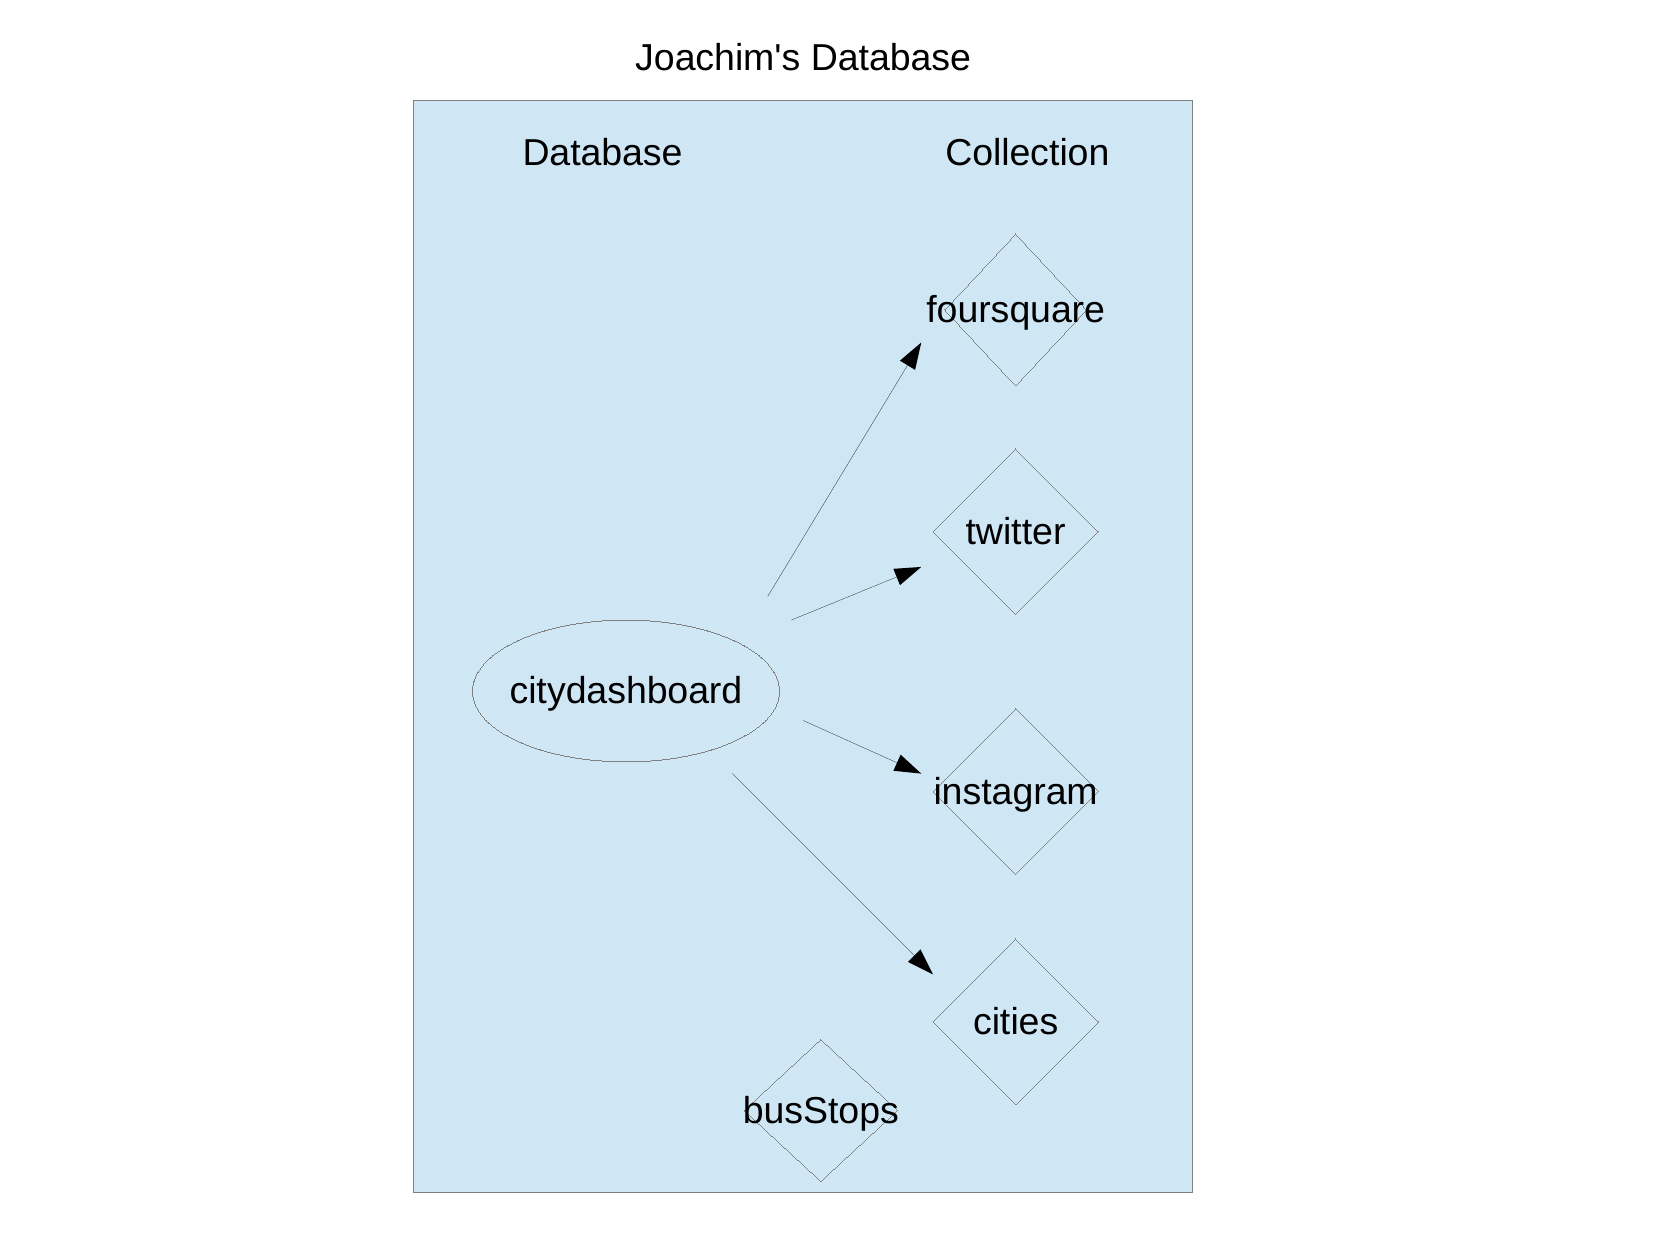

Joachim's Database
Database
Collection
foursquare
twitter
citydashboard
instagram
cities
busStops